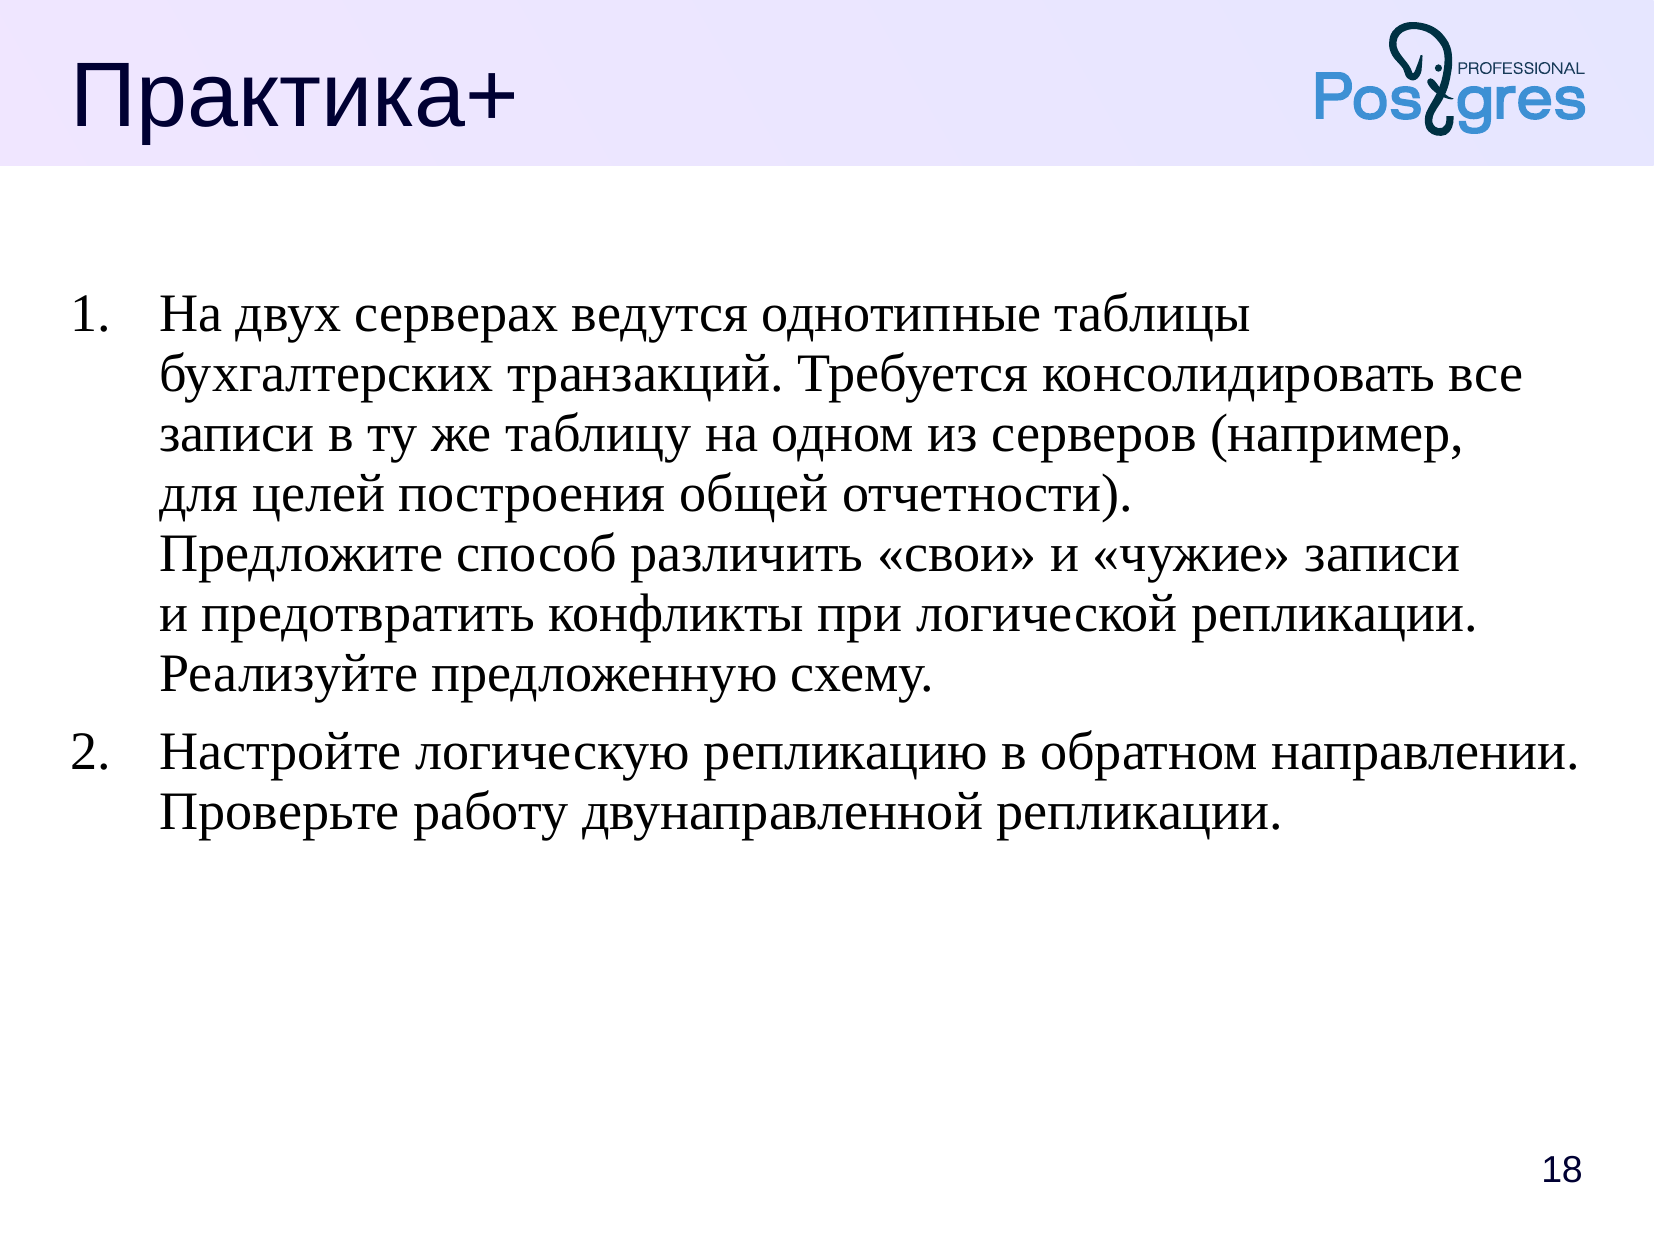

# Практика+
На двух серверах ведутся однотипные таблицы бухгалтерских транзакций. Требуется консолидировать все записи в ту же таблицу на одном из серверов (например,
для целей построения общей отчетности).
Предложите способ различить «свои» и «чужие» записи
и предотвратить конфликты при логической репликации. Реализуйте предложенную схему.
Настройте логическую репликацию в обратном направлении. Проверьте работу двунаправленной репликации.